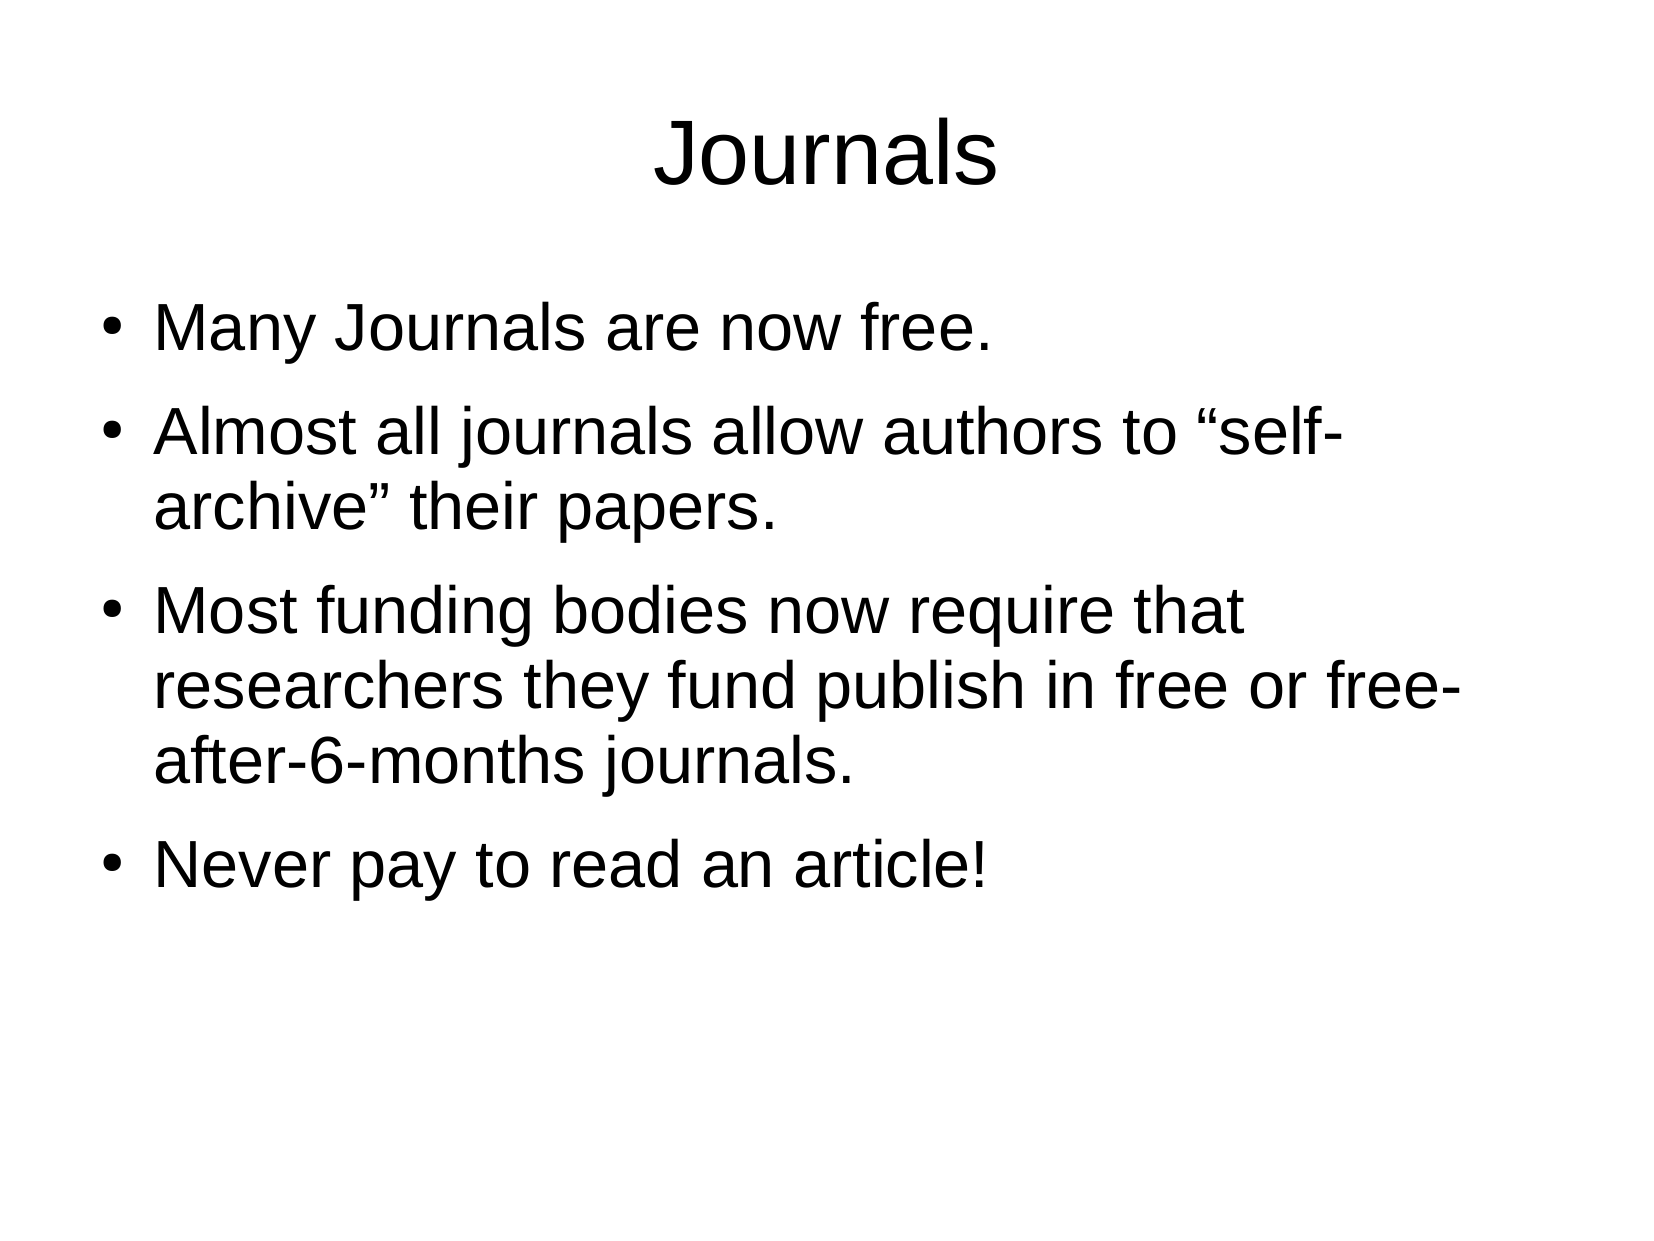

# Journals
Many Journals are now free.
Almost all journals allow authors to “self-archive” their papers.
Most funding bodies now require that researchers they fund publish in free or free-after-6-months journals.
Never pay to read an article!